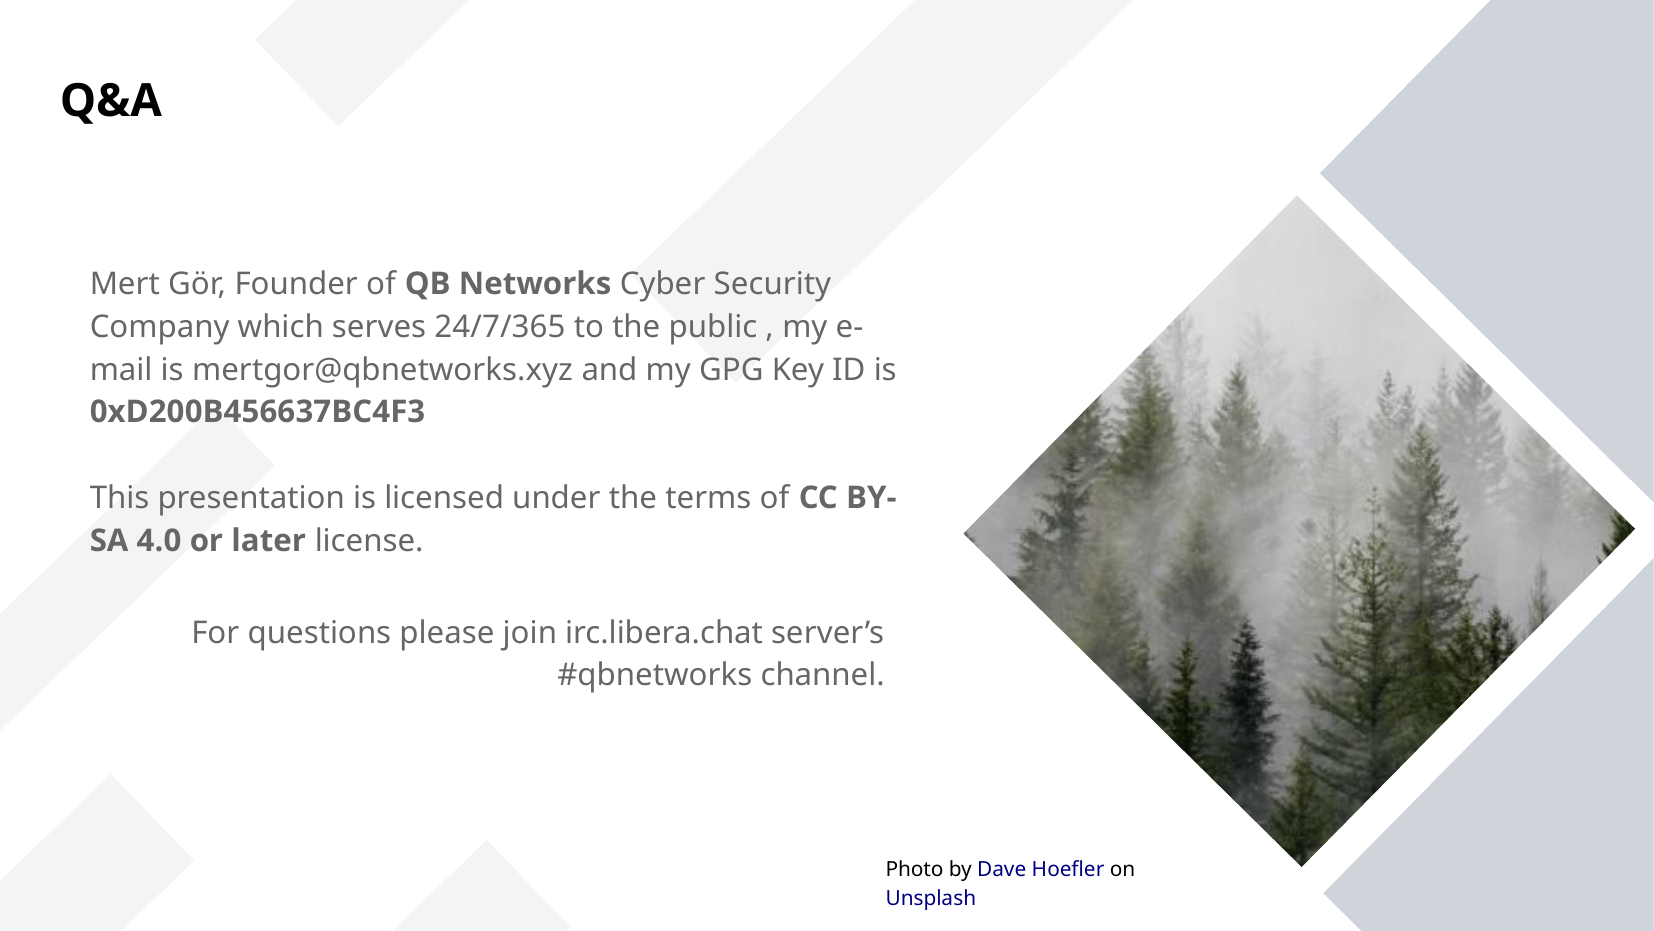

Q&A
Mert Gör, Founder of QB Networks Cyber Security Company which serves 24/7/365 to the public , my e-mail is mertgor@qbnetworks.xyz and my GPG Key ID is 0xD200B456637BC4F3
This presentation is licensed under the terms of CC BY-SA 4.0 or later license.
For questions please join irc.libera.chat server’s #qbnetworks channel.
Photo by Dave Hoefler on Unsplash